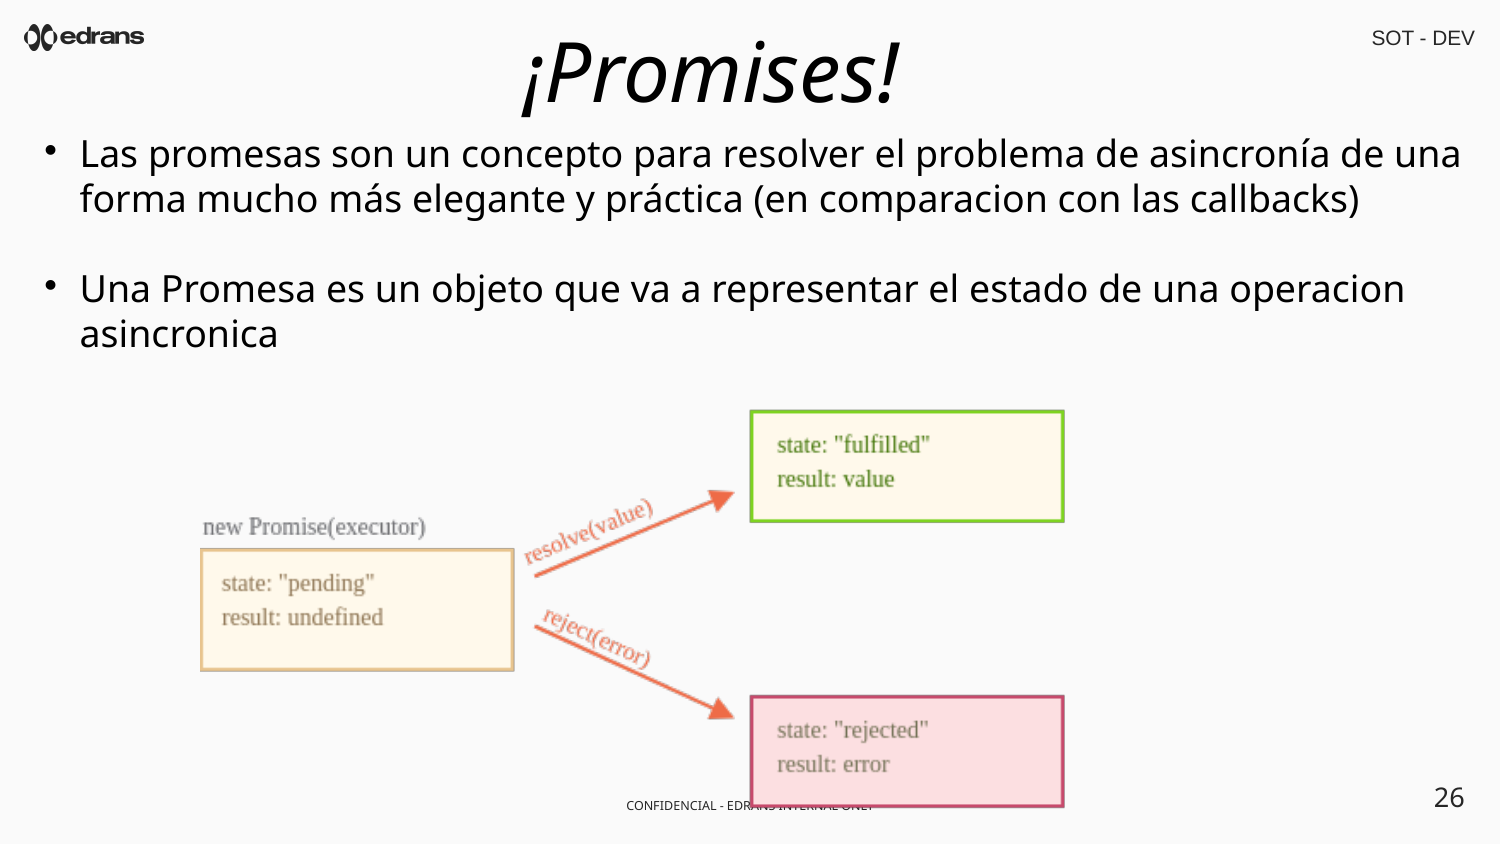

¡Promises!
SOT - DEV
Las promesas son un concepto para resolver el problema de asincronía de una forma mucho más elegante y práctica (en comparacion con las callbacks)
Una Promesa es un objeto que va a representar el estado de una operacion asincronica
CONFIDENCIAL - EDRANS INTERNAL ONLY